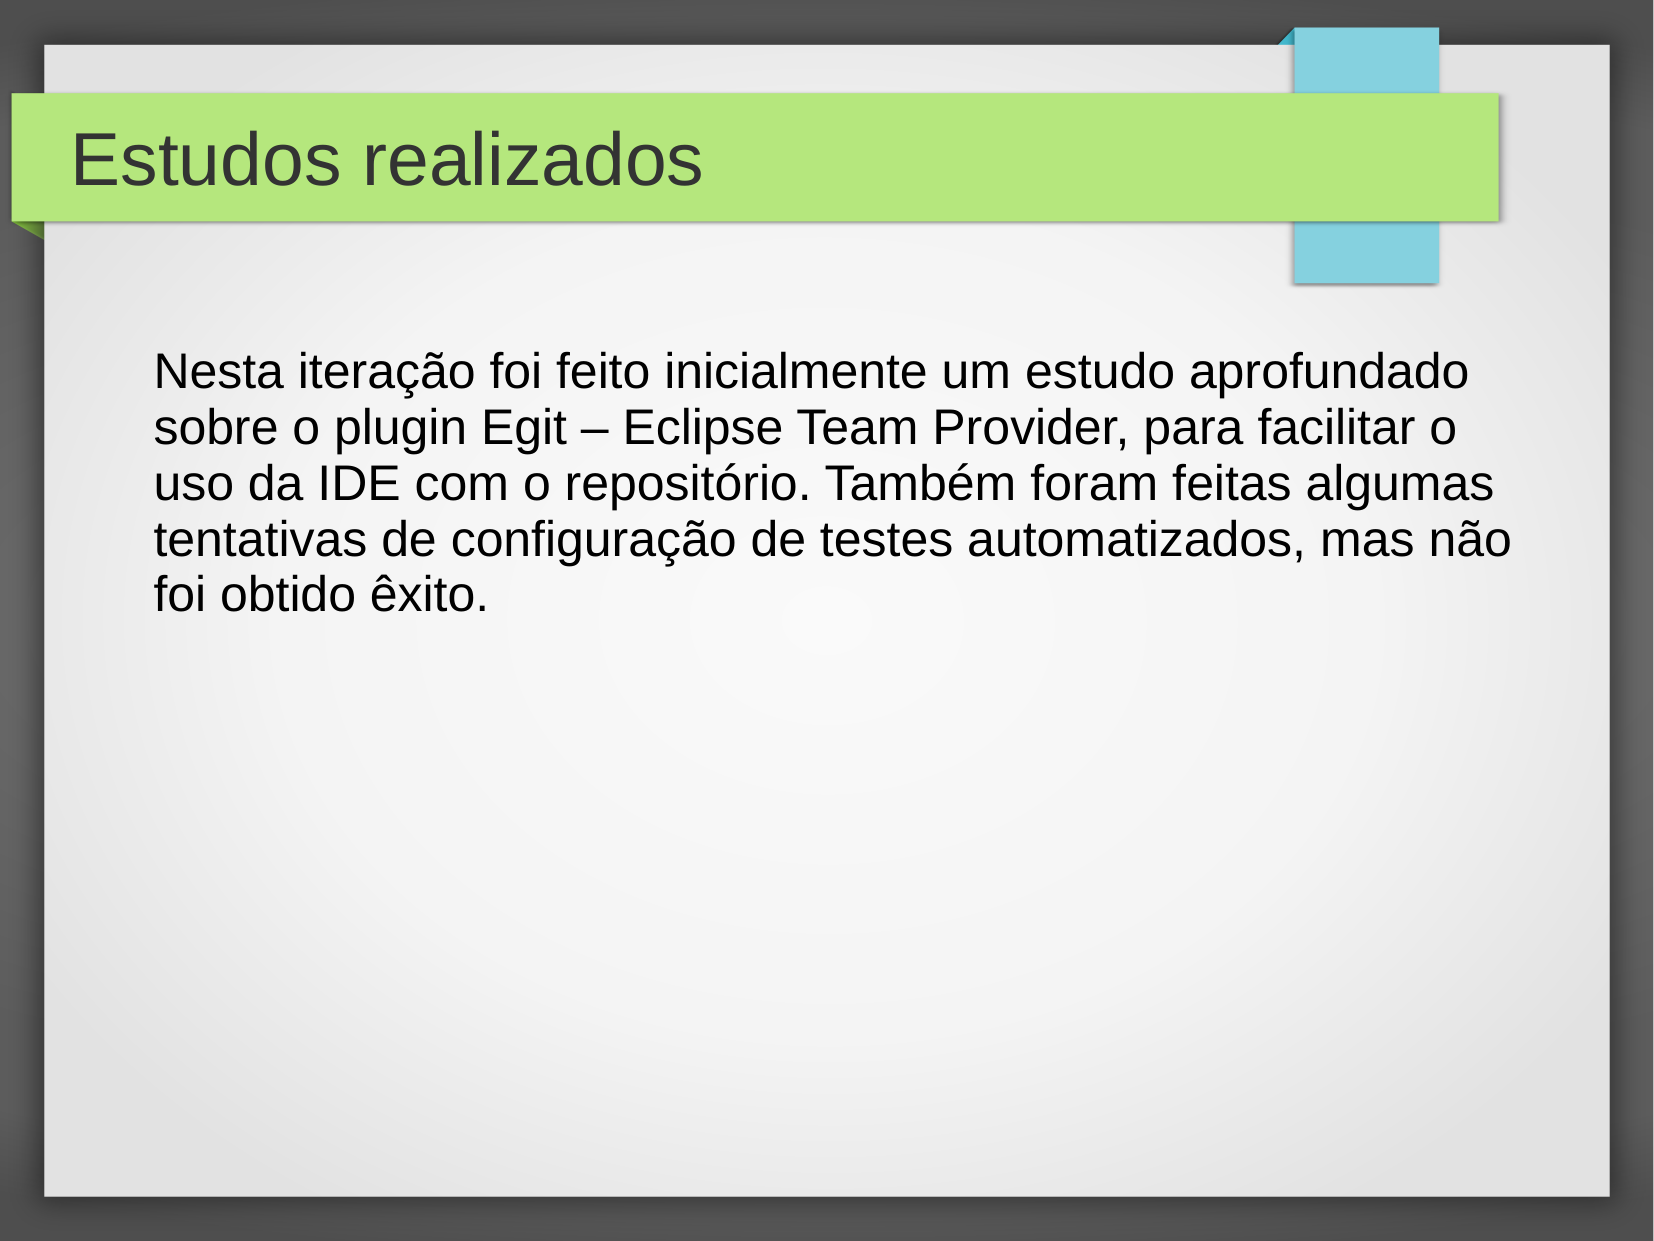

# Estudos realizados
Nesta iteração foi feito inicialmente um estudo aprofundado sobre o plugin Egit – Eclipse Team Provider, para facilitar o uso da IDE com o repositório. Também foram feitas algumas tentativas de configuração de testes automatizados, mas não foi obtido êxito.